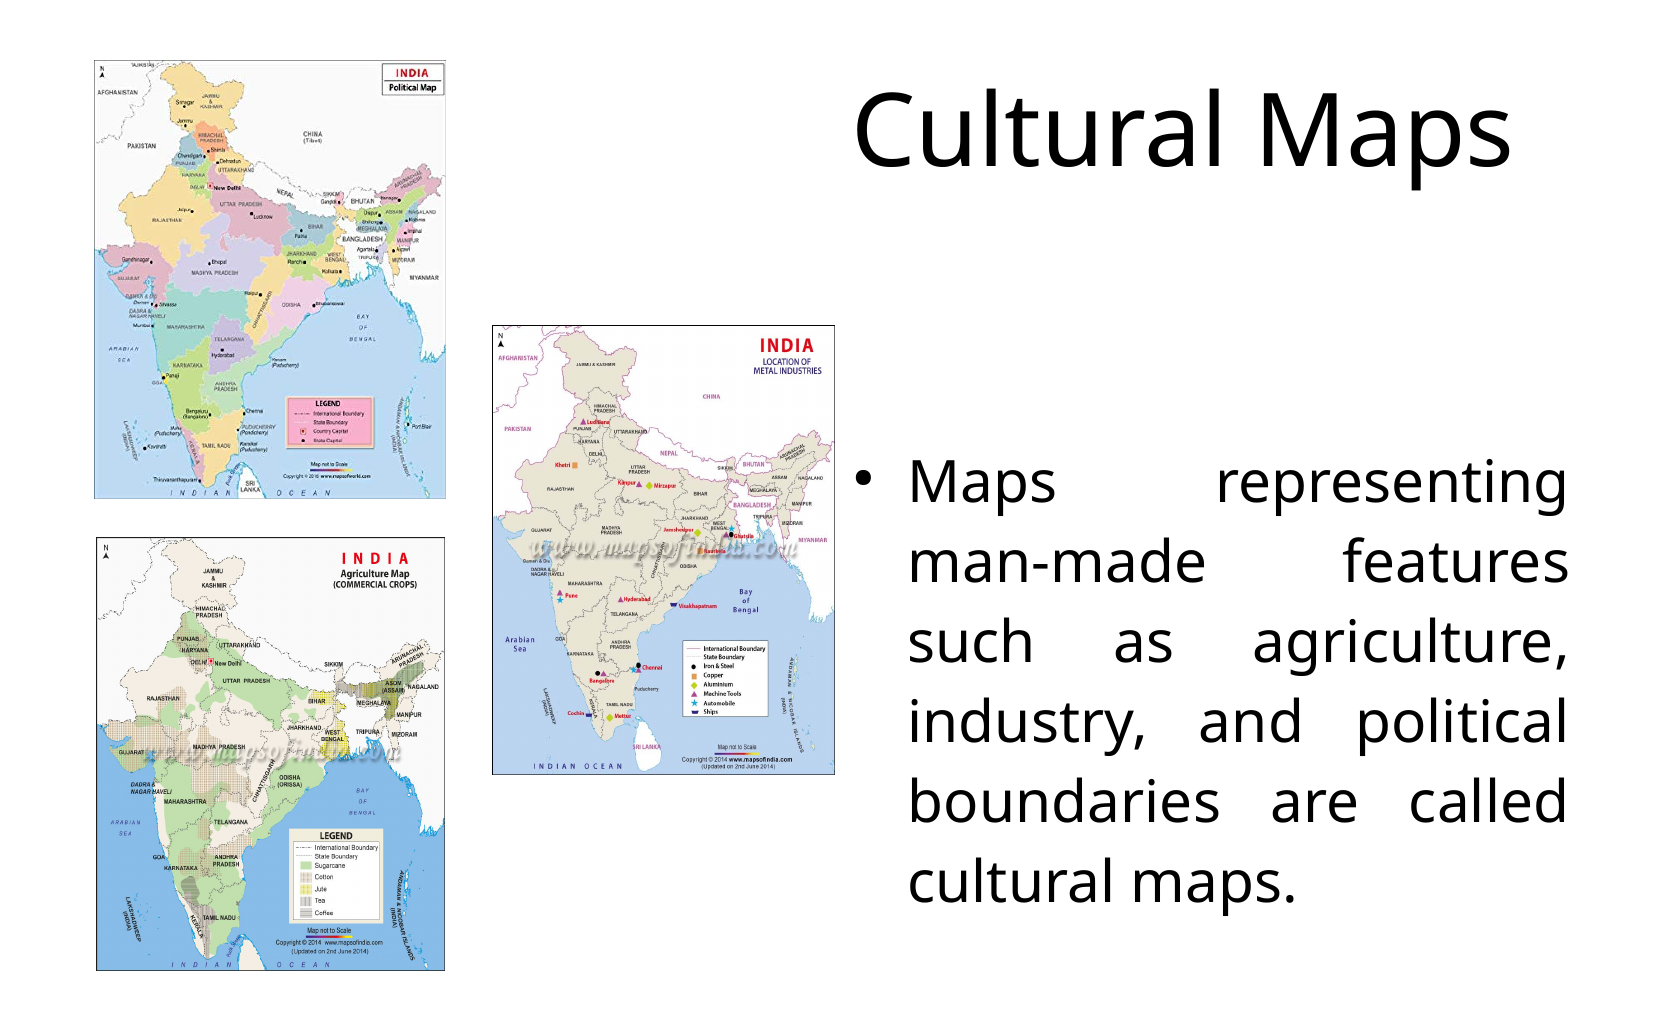

# Cultural Maps‍
Maps representing man-made features such as agriculture, industry, and political boundaries are called cultural maps.‍